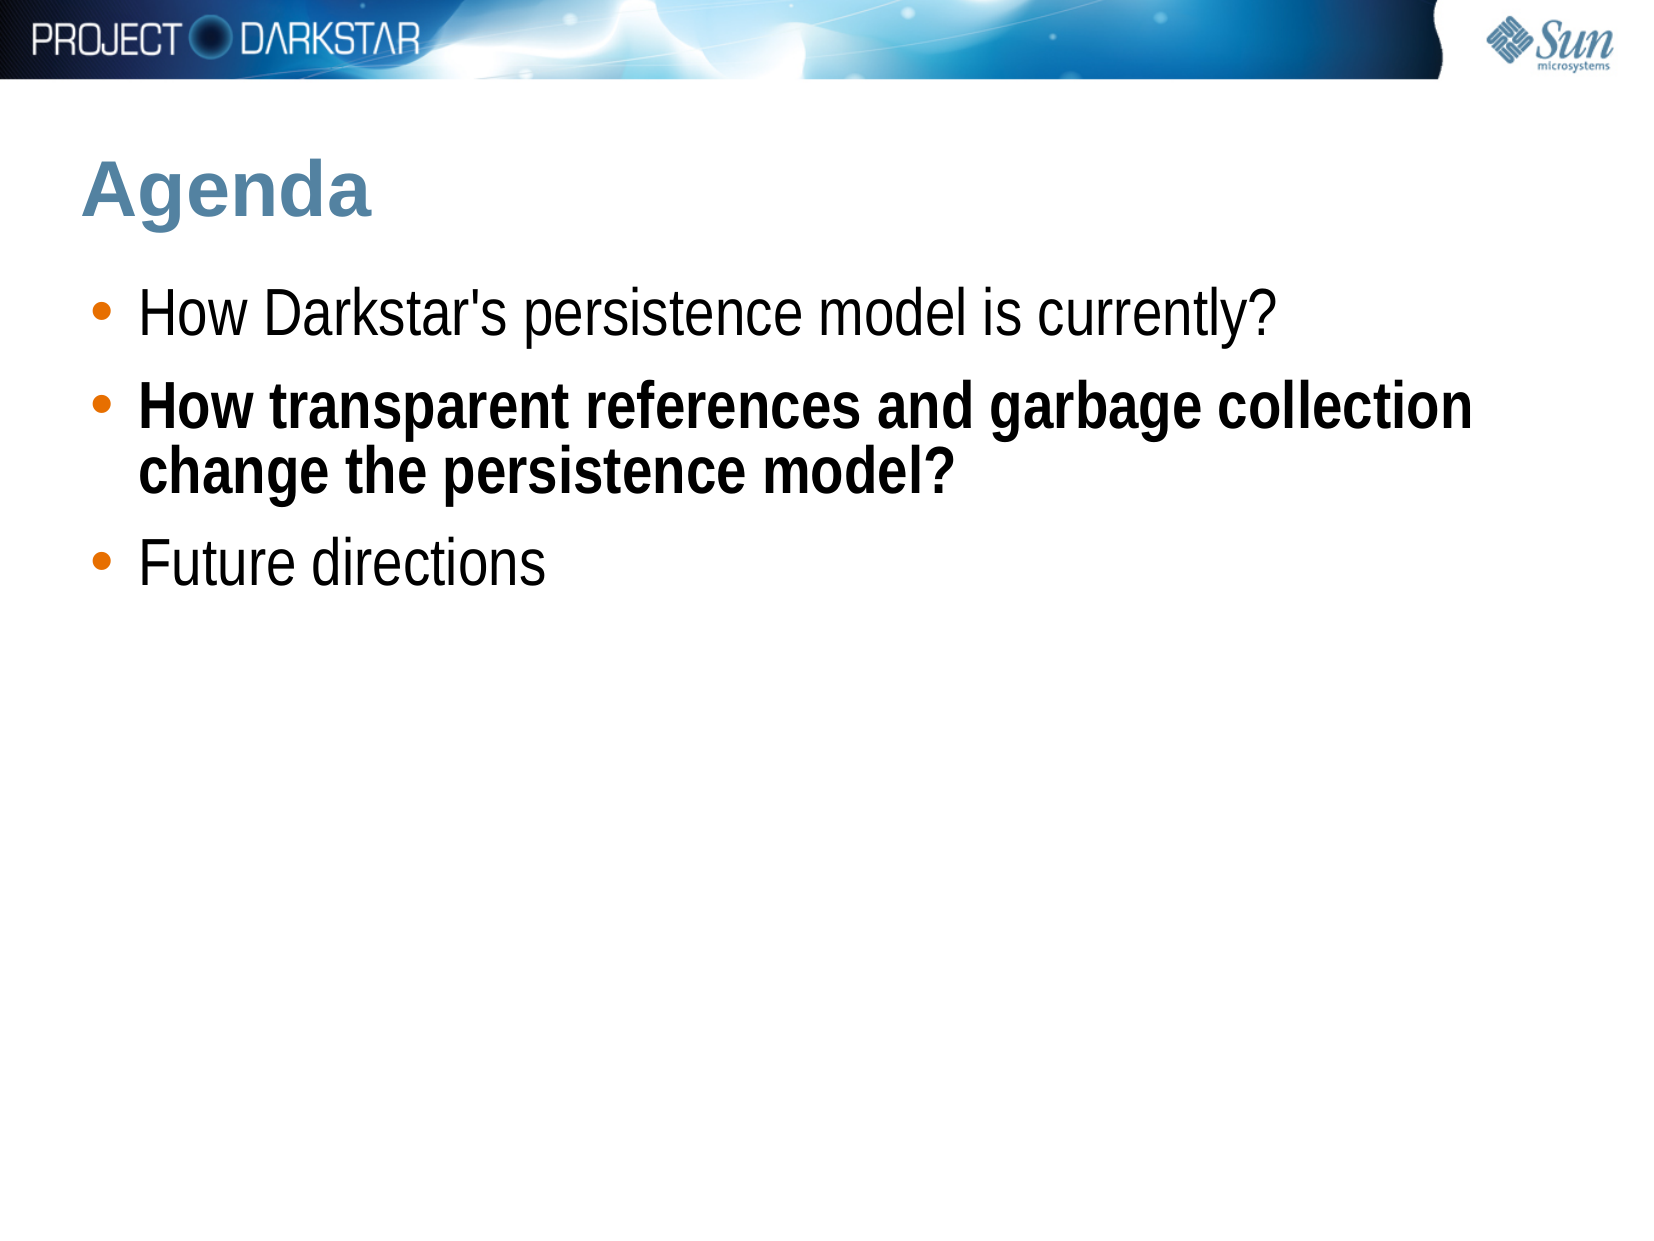

# Agenda
How Darkstar's persistence model is currently?
How transparent references and garbage collection change the persistence model?
Future directions